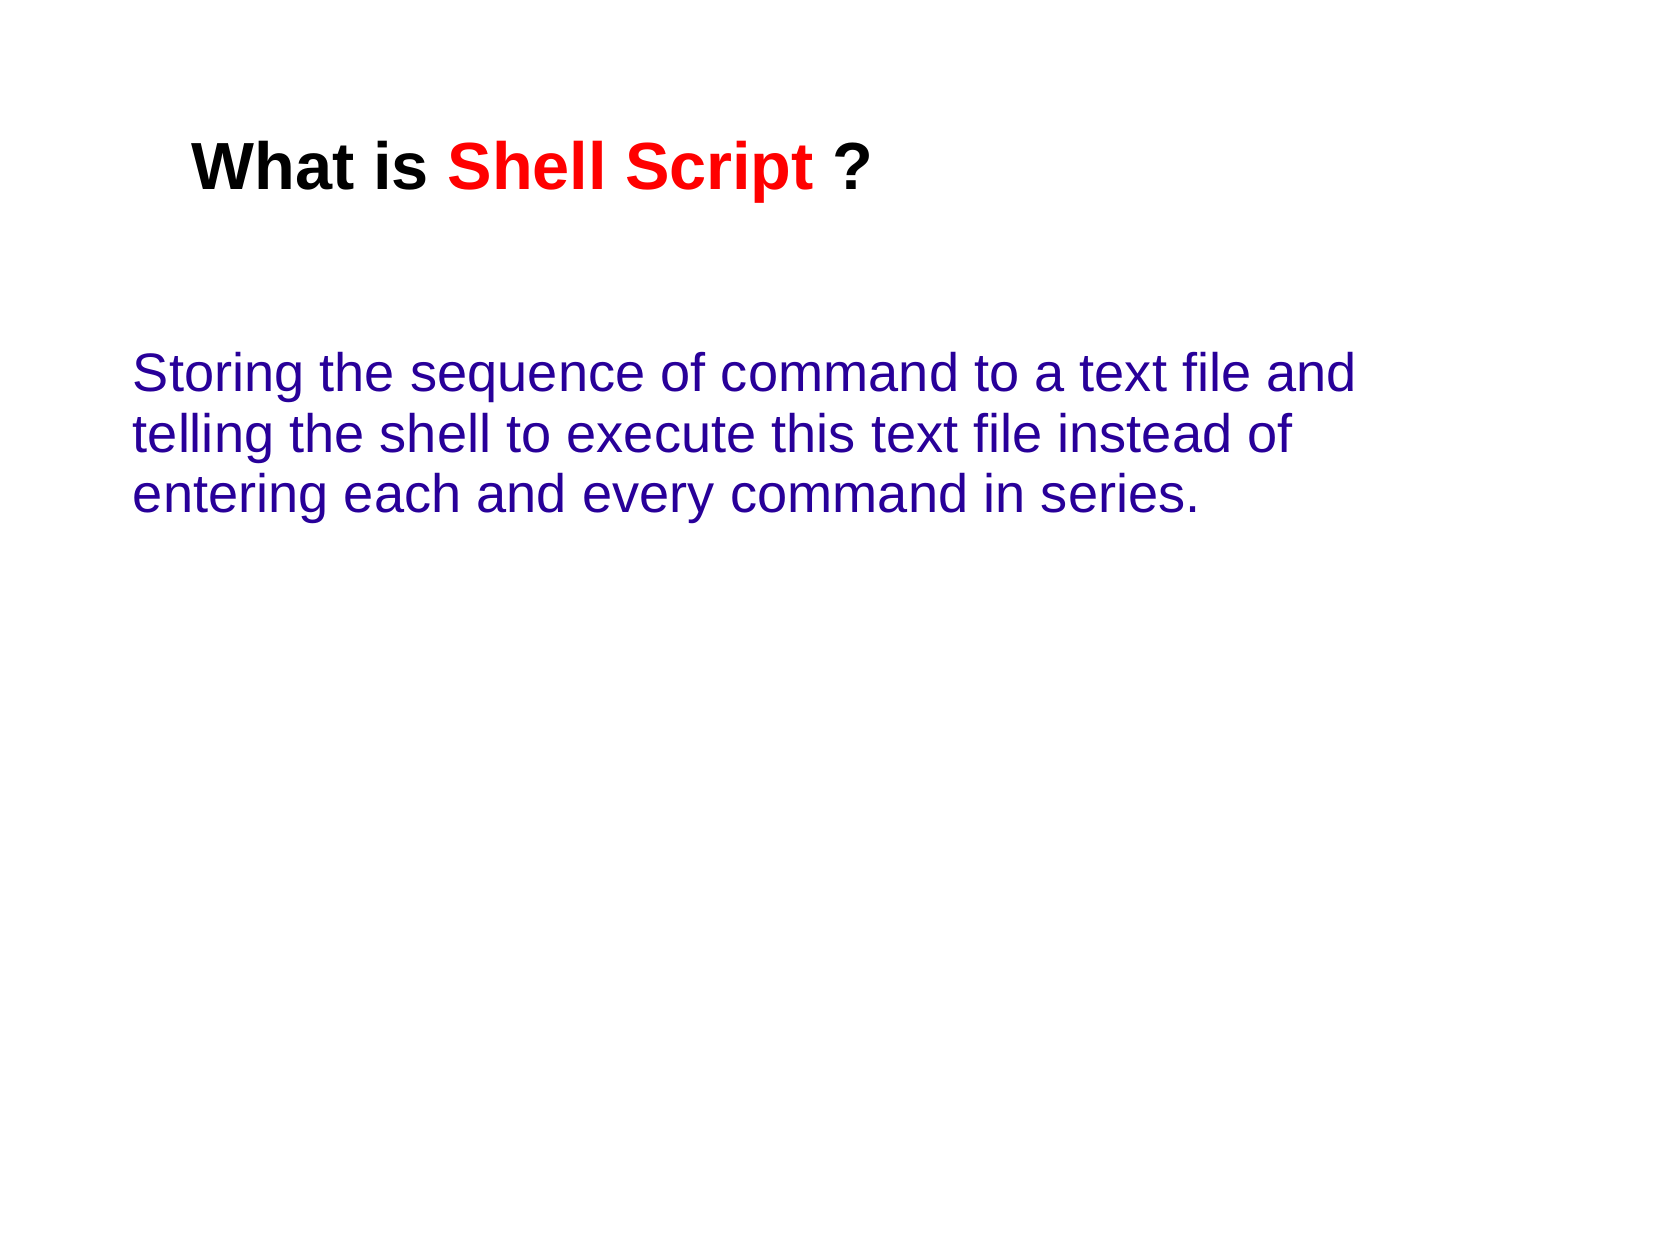

What is Shell Script ?
Storing the sequence of command to a text file and telling the shell to execute this text file instead of entering each and every command in series.